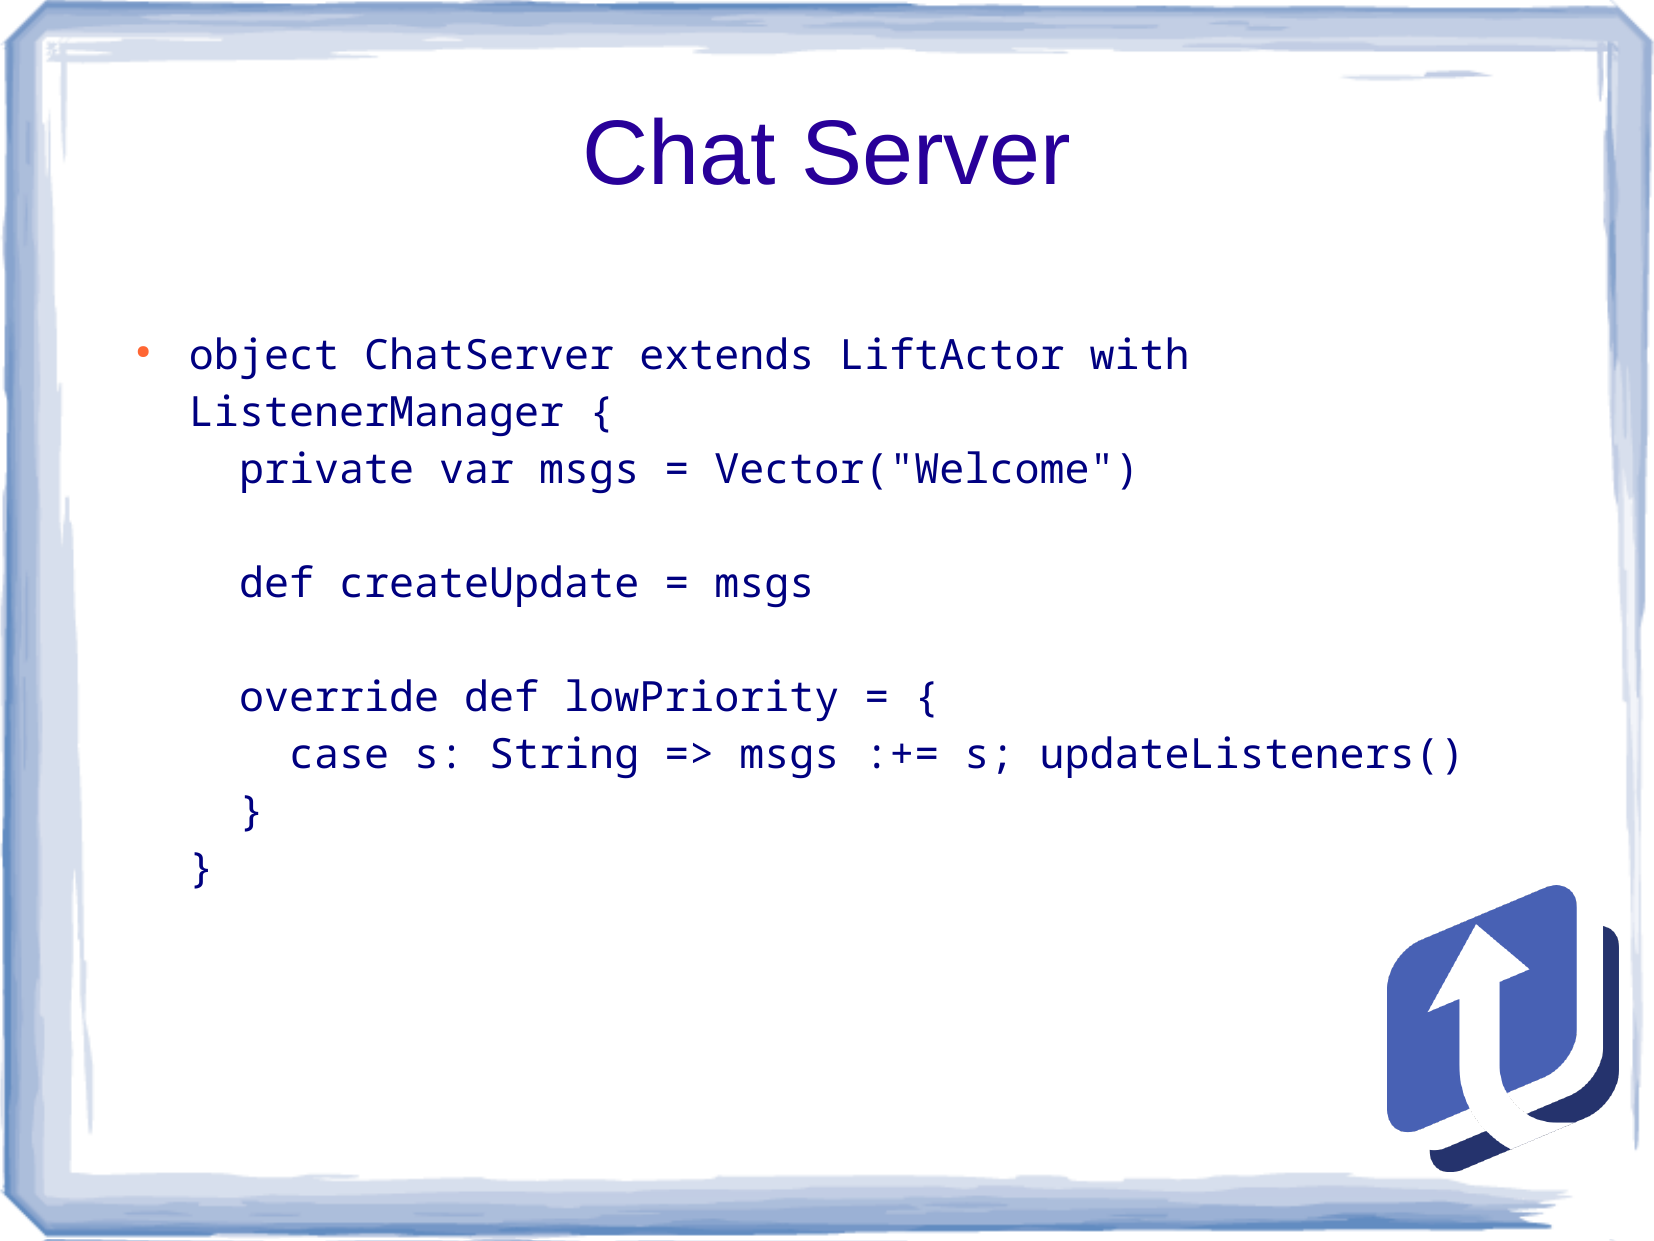

# Chat Server
object ChatServer extends LiftActor with ListenerManager {
 private var msgs = Vector("Welcome")
 def createUpdate = msgs
 override def lowPriority = {
 case s: String => msgs :+= s; updateListeners()
 }
}